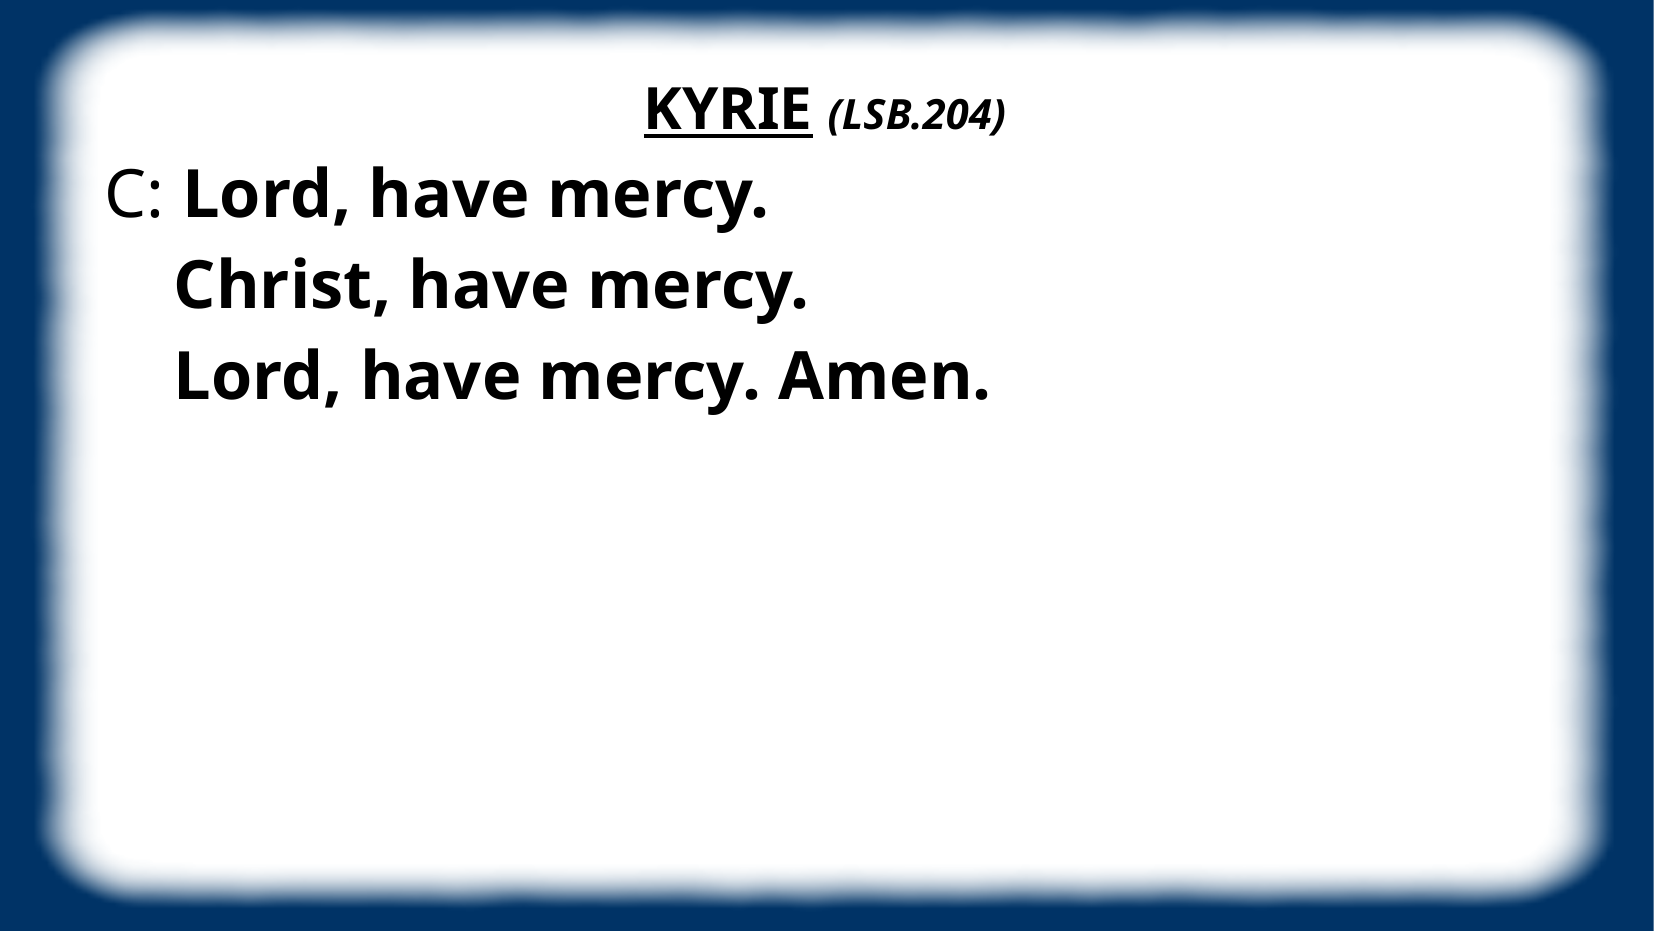

KYRIE (LSB.204)
C: Lord, have mercy.
 Christ, have mercy.
 Lord, have mercy. Amen.